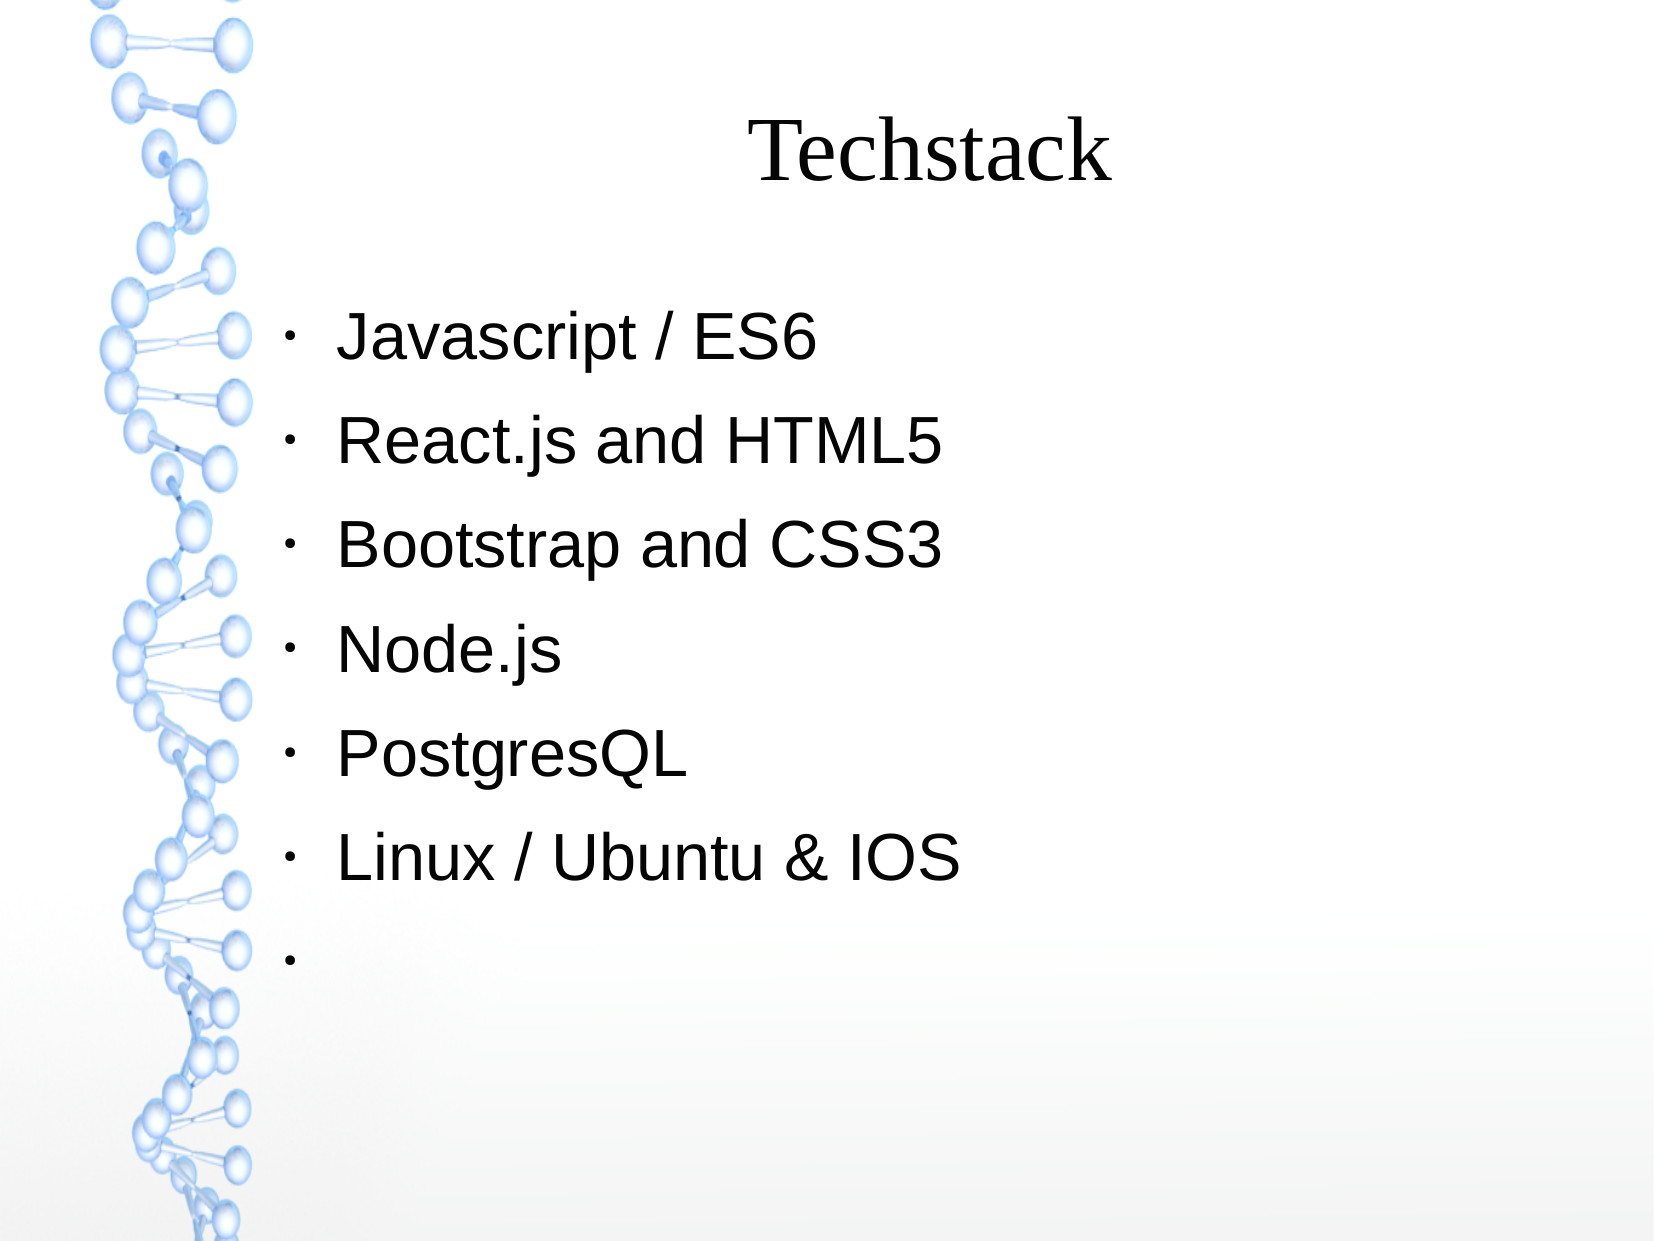

# Techstack
Javascript / ES6
React.js and HTML5
Bootstrap and CSS3
Node.js
PostgresQL
Linux / Ubuntu & IOS